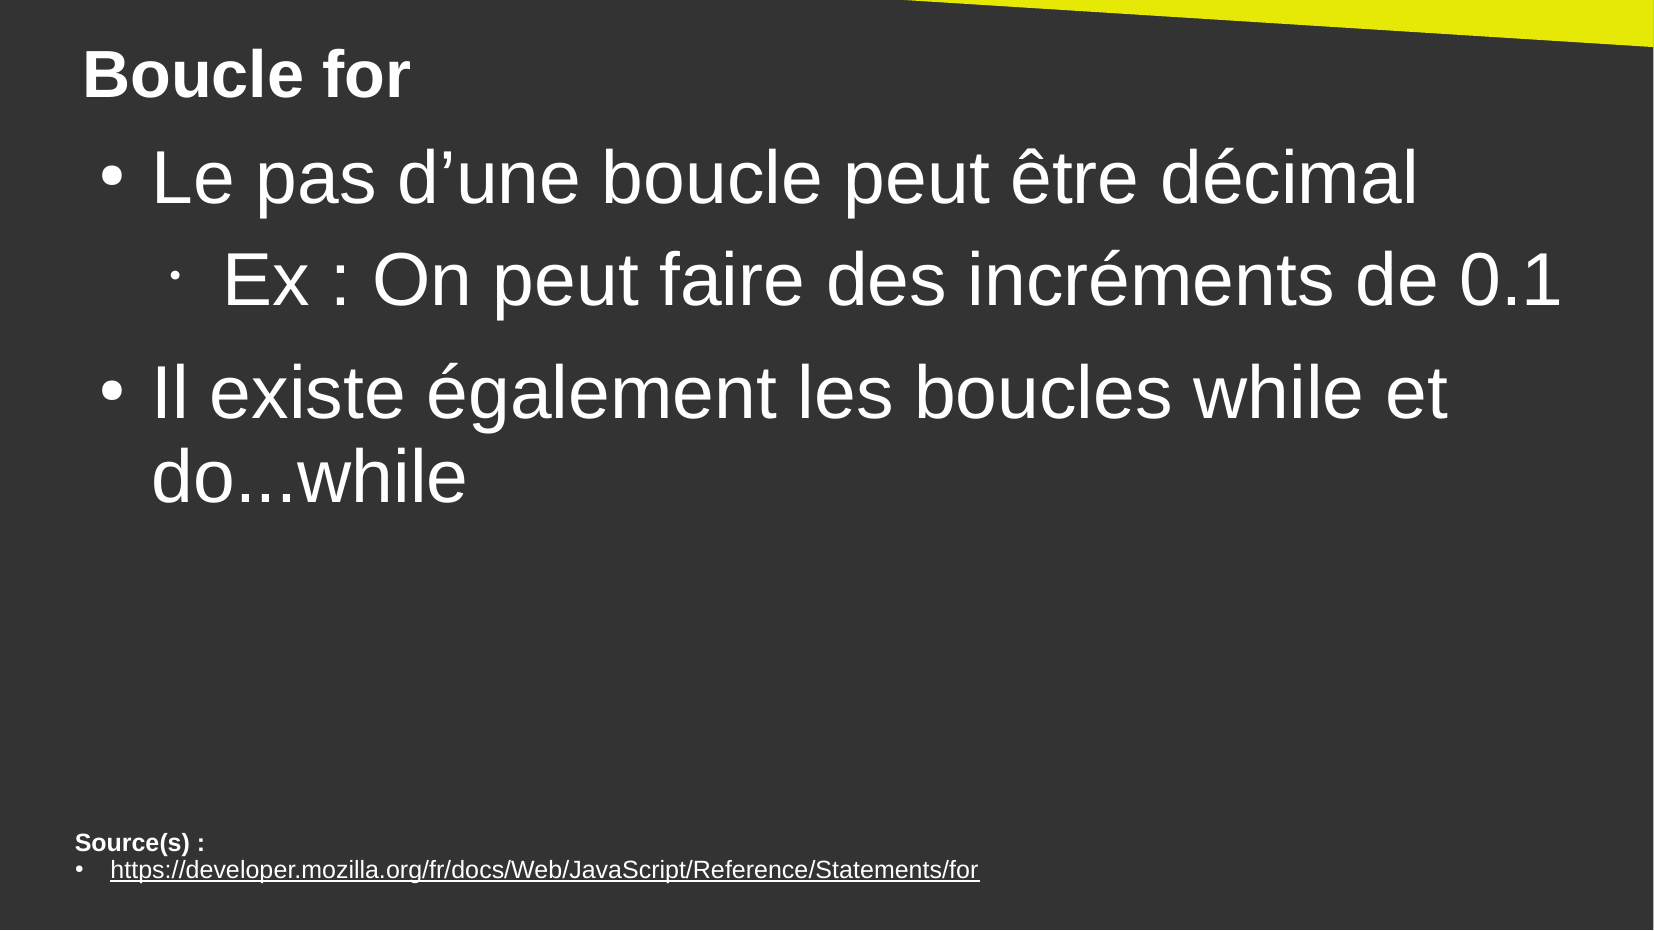

# Boucle for
Le pas d’une boucle peut être décimal
Ex : On peut faire des incréments de 0.1
Il existe également les boucles while et do...while
Source(s) :
https://developer.mozilla.org/fr/docs/Web/JavaScript/Reference/Statements/for